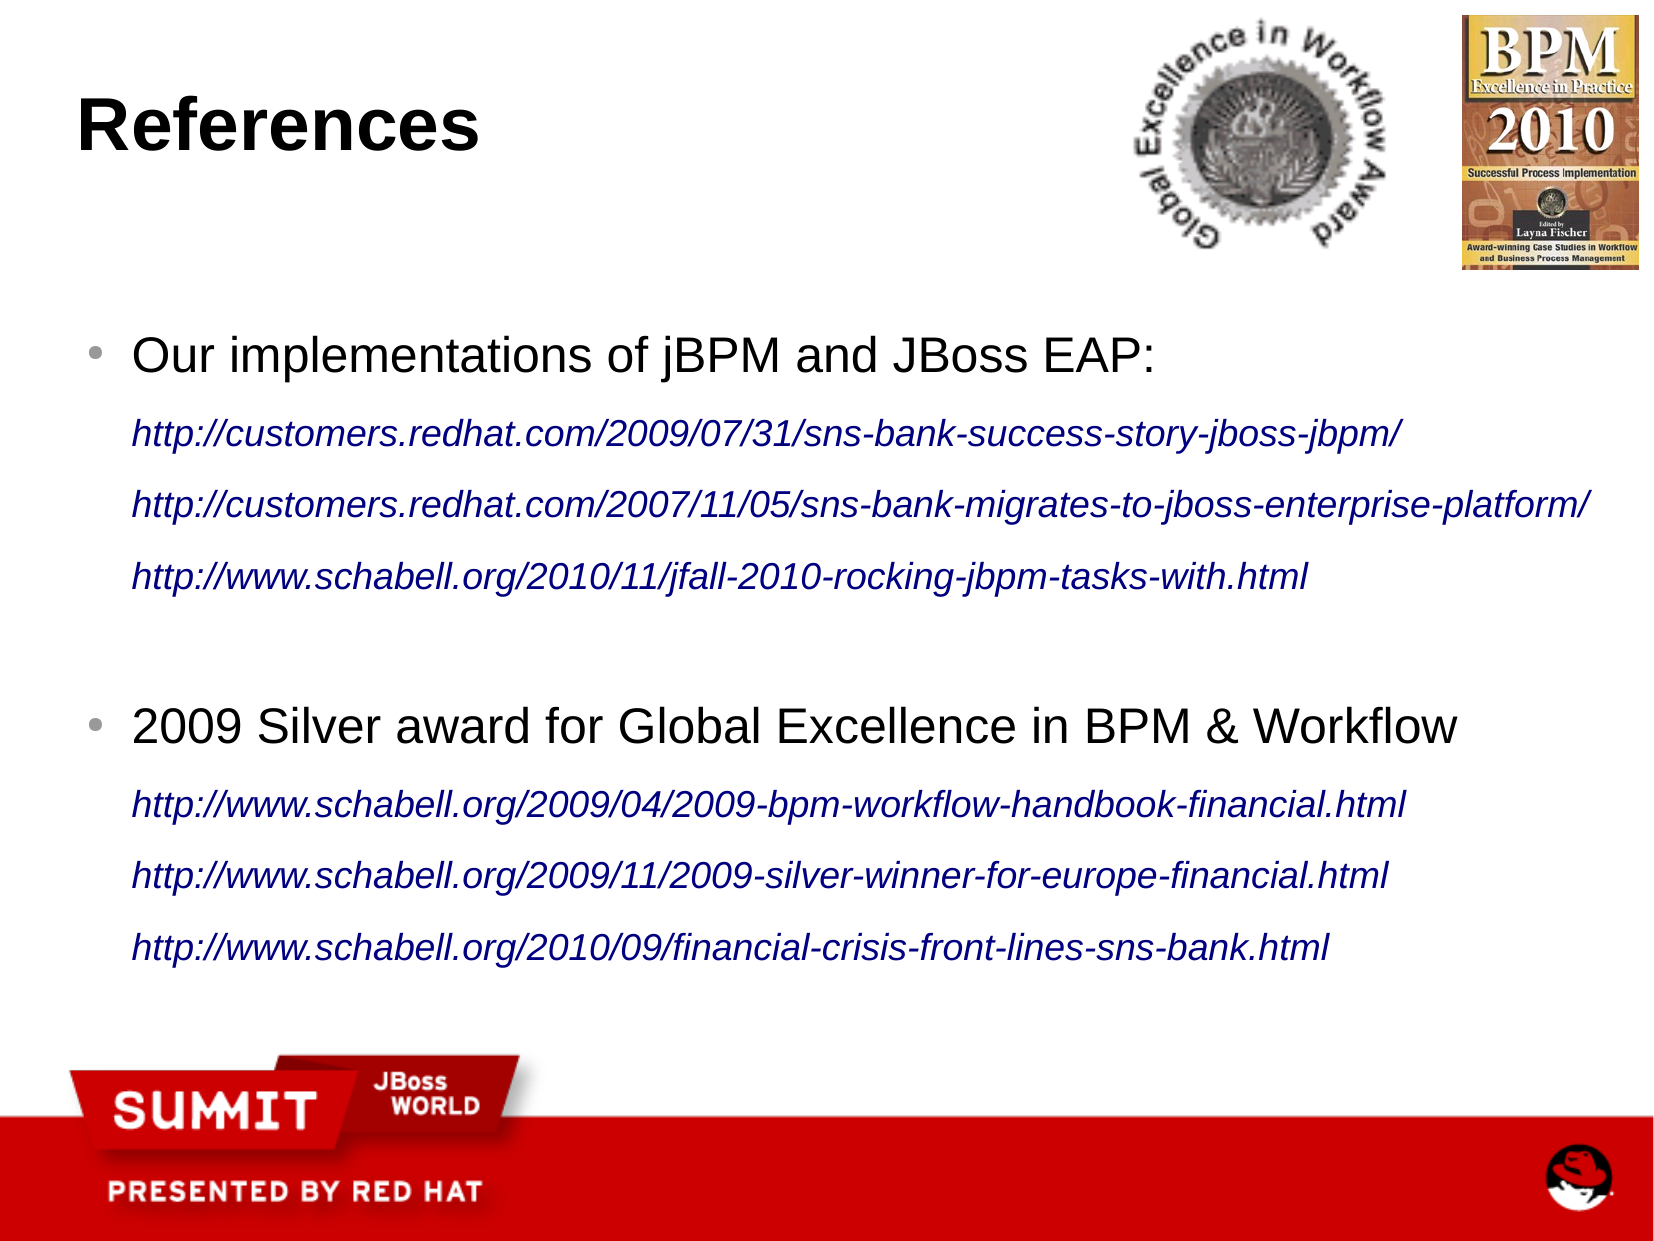

# References
Our implementations of jBPM and JBoss EAP:
http://customers.redhat.com/2009/07/31/sns-bank-success-story-jboss-jbpm/
http://customers.redhat.com/2007/11/05/sns-bank-migrates-to-jboss-enterprise-platform/
http://www.schabell.org/2010/11/jfall-2010-rocking-jbpm-tasks-with.html
2009 Silver award for Global Excellence in BPM & Workflow
http://www.schabell.org/2009/04/2009-bpm-workflow-handbook-financial.html
http://www.schabell.org/2009/11/2009-silver-winner-for-europe-financial.html
http://www.schabell.org/2010/09/financial-crisis-front-lines-sns-bank.html